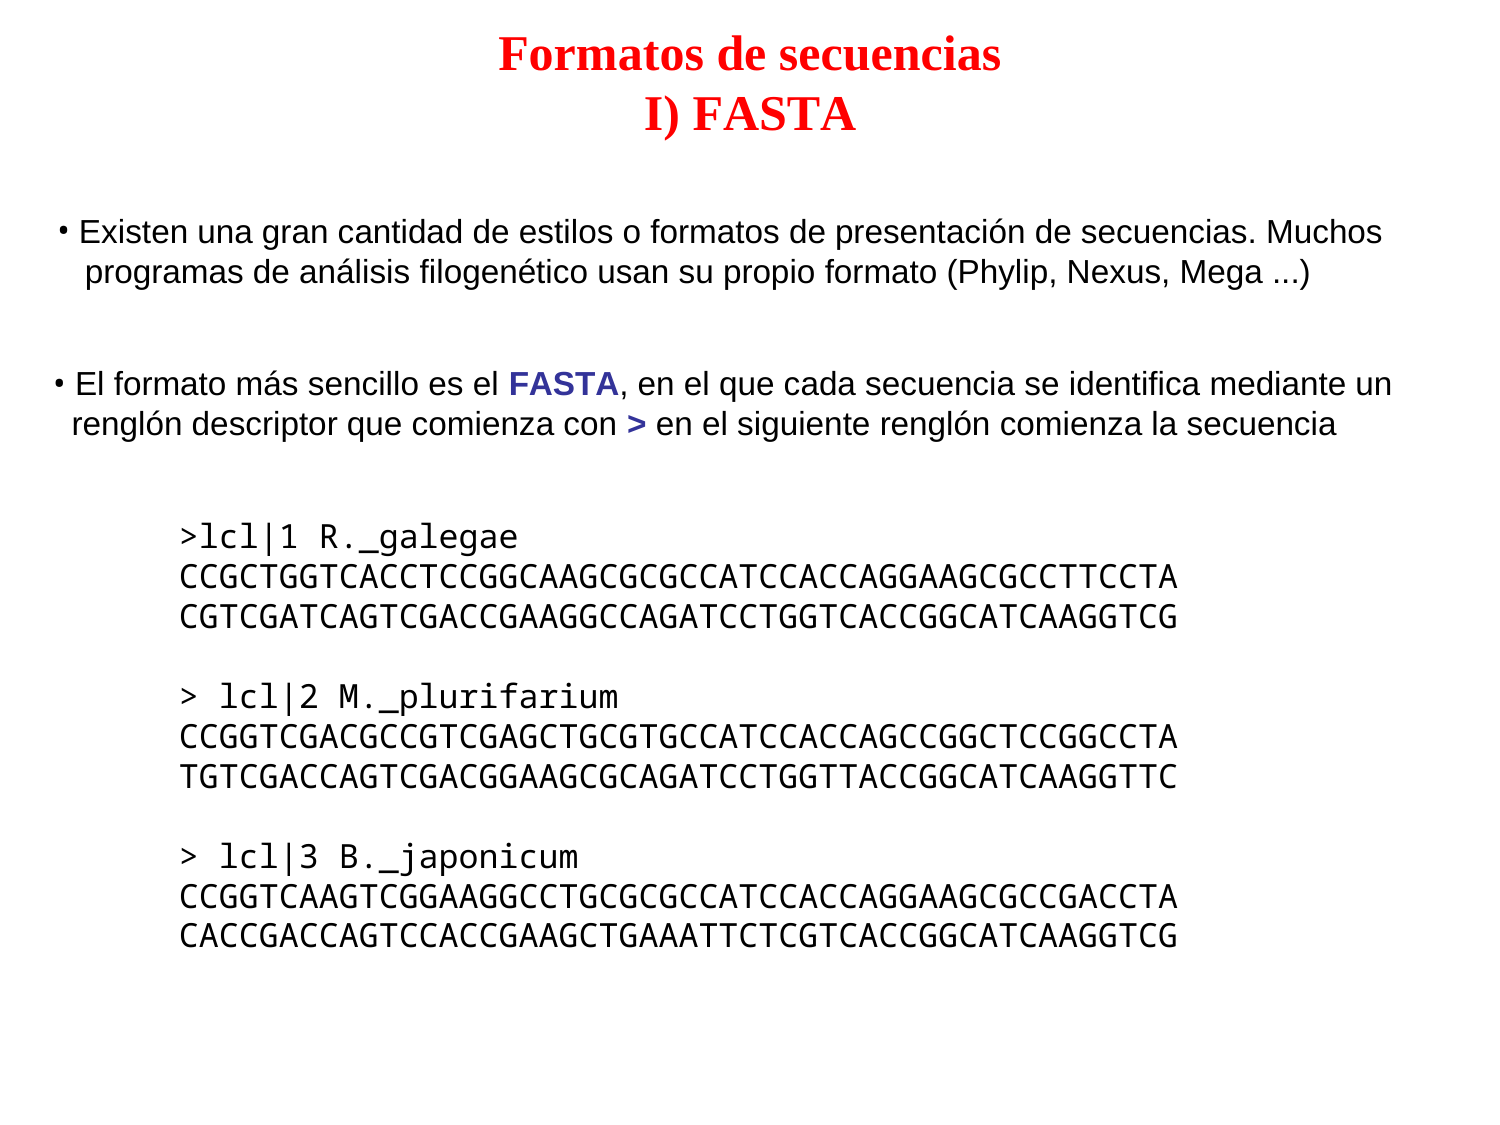

Formatos de secuencias
I) FASTA
 Existen una gran cantidad de estilos o formatos de presentación de secuencias. Muchos
 programas de análisis filogenético usan su propio formato (Phylip, Nexus, Mega ...)
 El formato más sencillo es el FASTA, en el que cada secuencia se identifica mediante un
 renglón descriptor que comienza con > en el siguiente renglón comienza la secuencia
>lcl|1 R._galegae
CCGCTGGTCACCTCCGGCAAGCGCGCCATCCACCAGGAAGCGCCTTCCTA
CGTCGATCAGTCGACCGAAGGCCAGATCCTGGTCACCGGCATCAAGGTCG
> lcl|2 M._plurifarium
CCGGTCGACGCCGTCGAGCTGCGTGCCATCCACCAGCCGGCTCCGGCCTA
TGTCGACCAGTCGACGGAAGCGCAGATCCTGGTTACCGGCATCAAGGTTC
> lcl|3 B._japonicum
CCGGTCAAGTCGGAAGGCCTGCGCGCCATCCACCAGGAAGCGCCGACCTA
CACCGACCAGTCCACCGAAGCTGAAATTCTCGTCACCGGCATCAAGGTCG